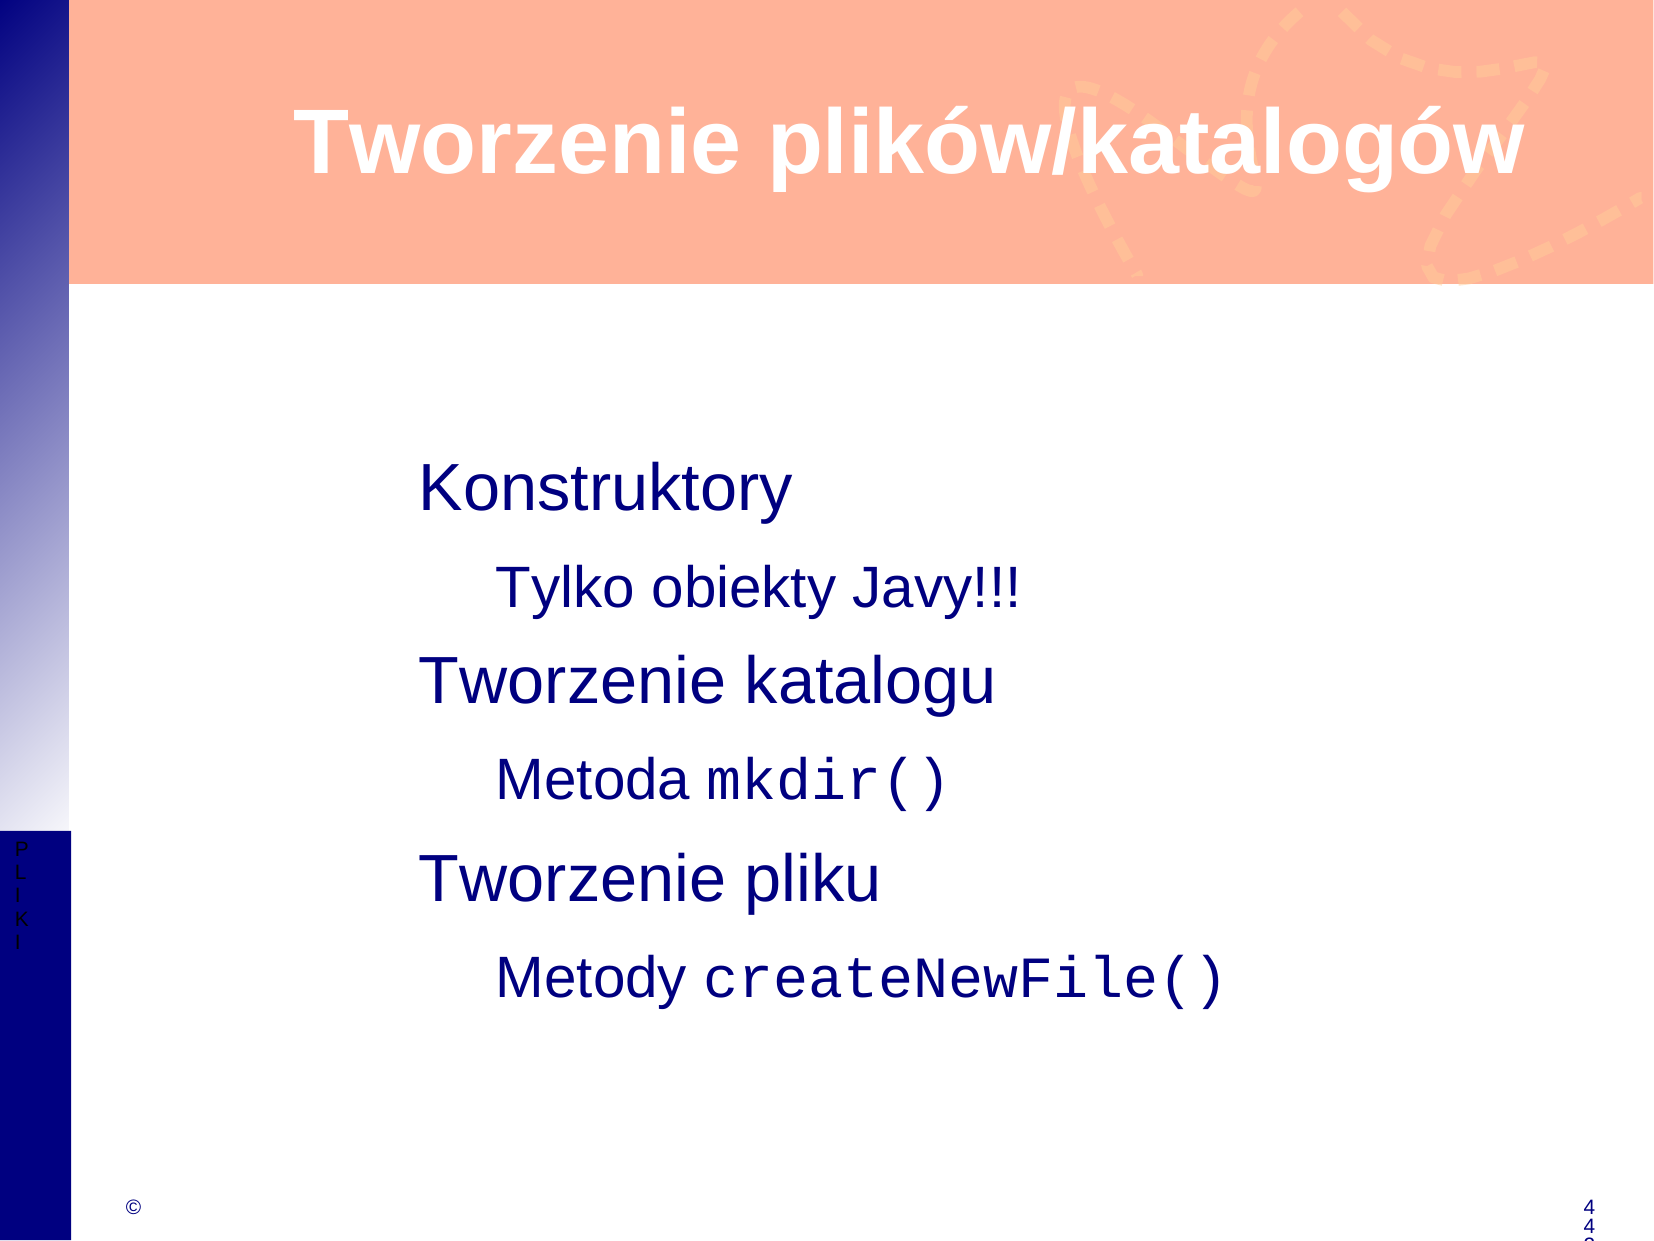

Tworzenie plików/katalogów
# Konstruktory
Tylko obiekty Javy!!!
Tworzenie katalogu
Metoda mkdir()
Tworzenie pliku
Metody createNewFile()
P
L
I
K
I